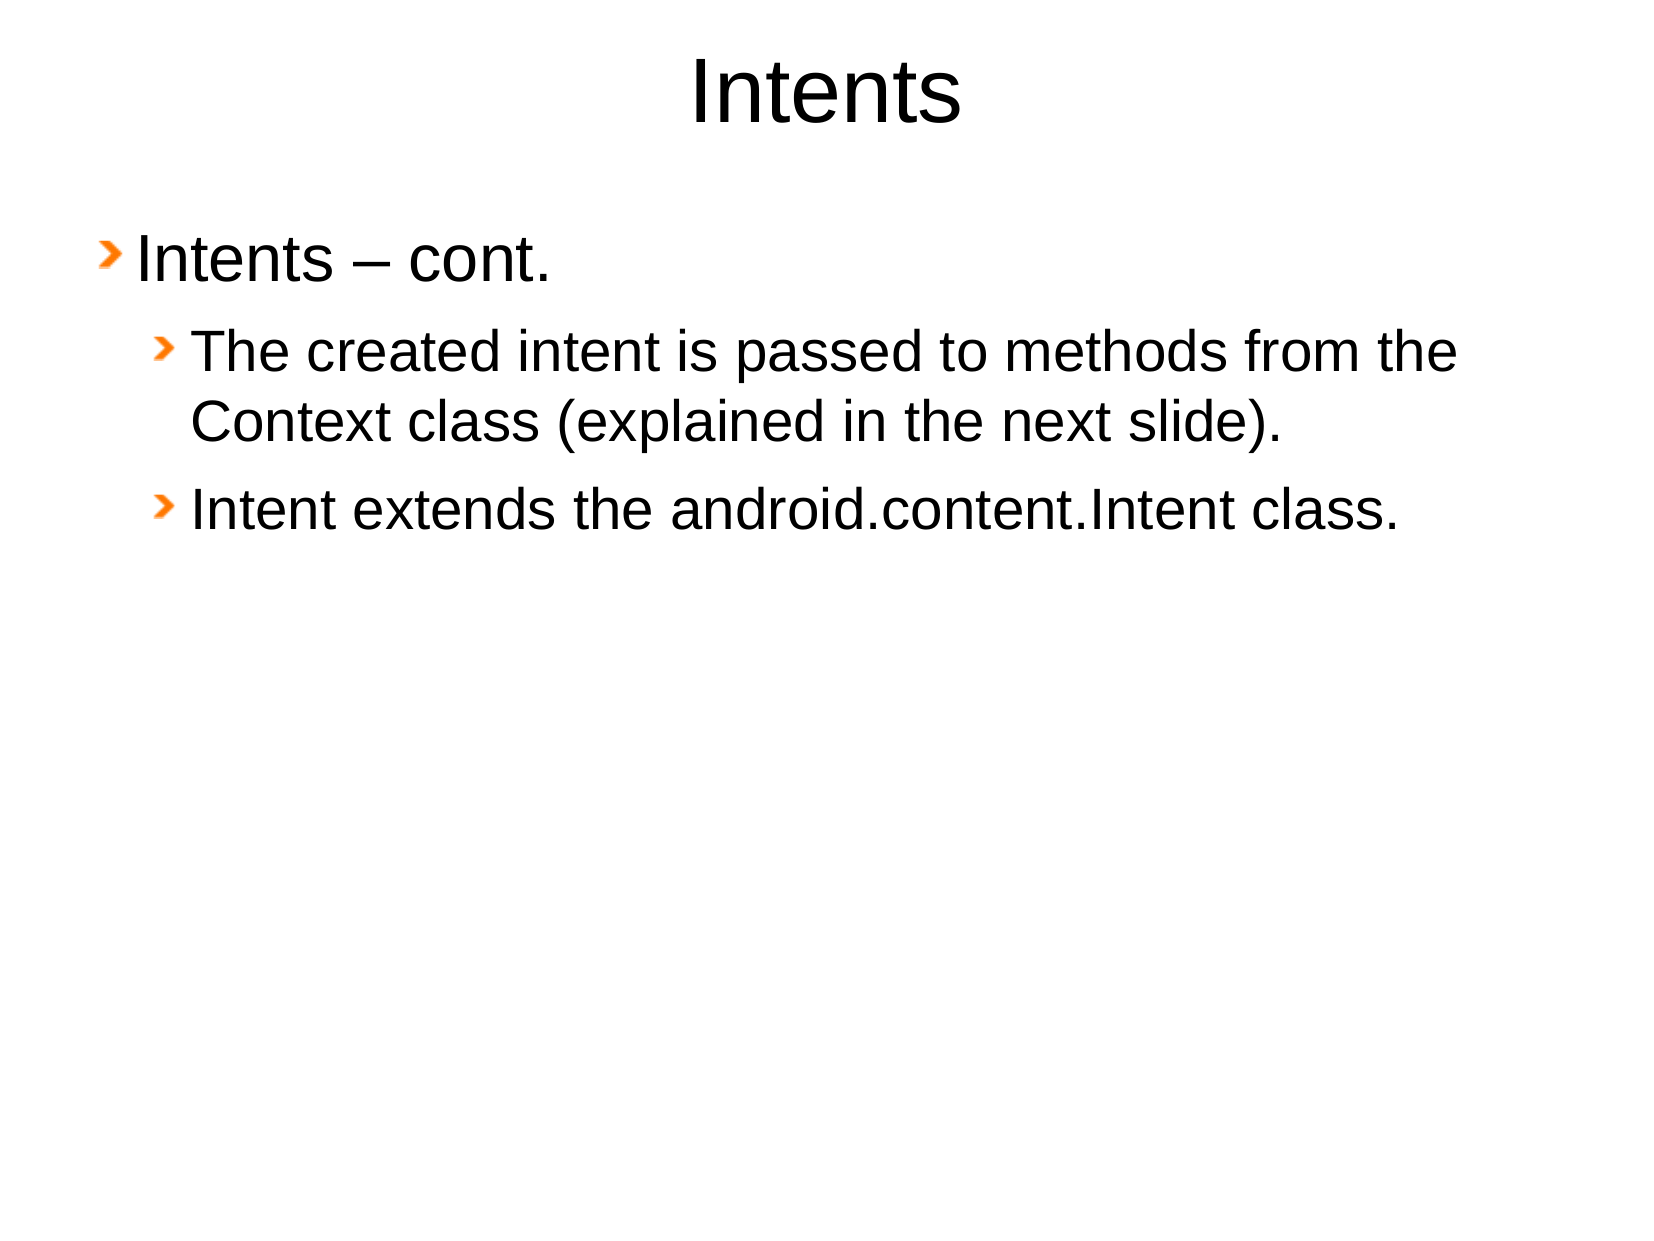

# Intents
Intents – cont.
The created intent is passed to methods from the Context class (explained in the next slide).
Intent extends the android.content.Intent class.